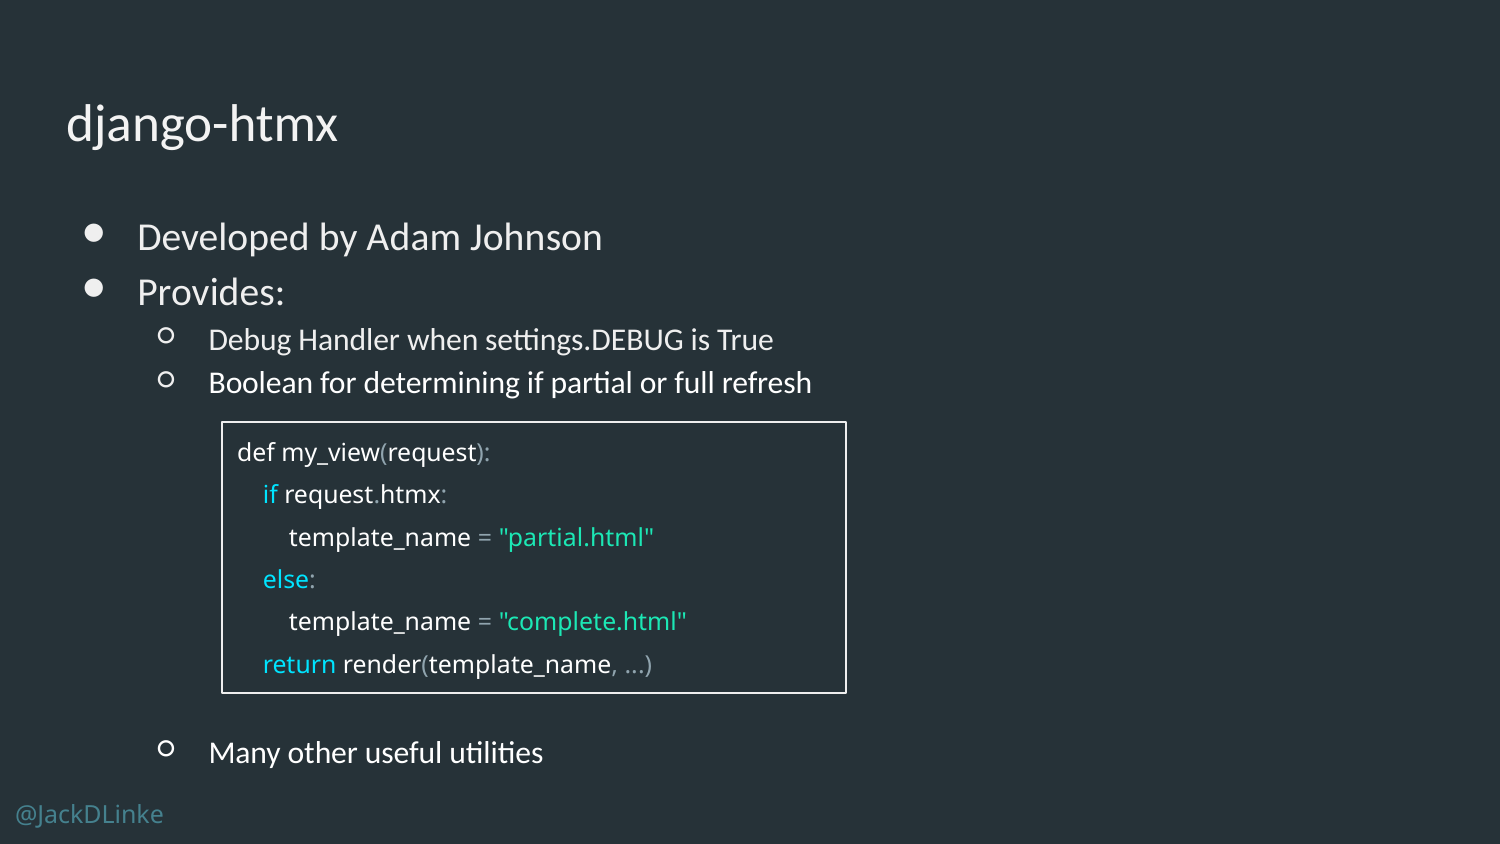

# django-htmx
Developed by Adam Johnson
Provides:
Debug Handler when settings.DEBUG is True
Boolean for determining if partial or full refresh
Many other useful utilities
def my_view(request):
 if request.htmx:
 template_name = "partial.html"
 else:
 template_name = "complete.html"
 return render(template_name, ...)